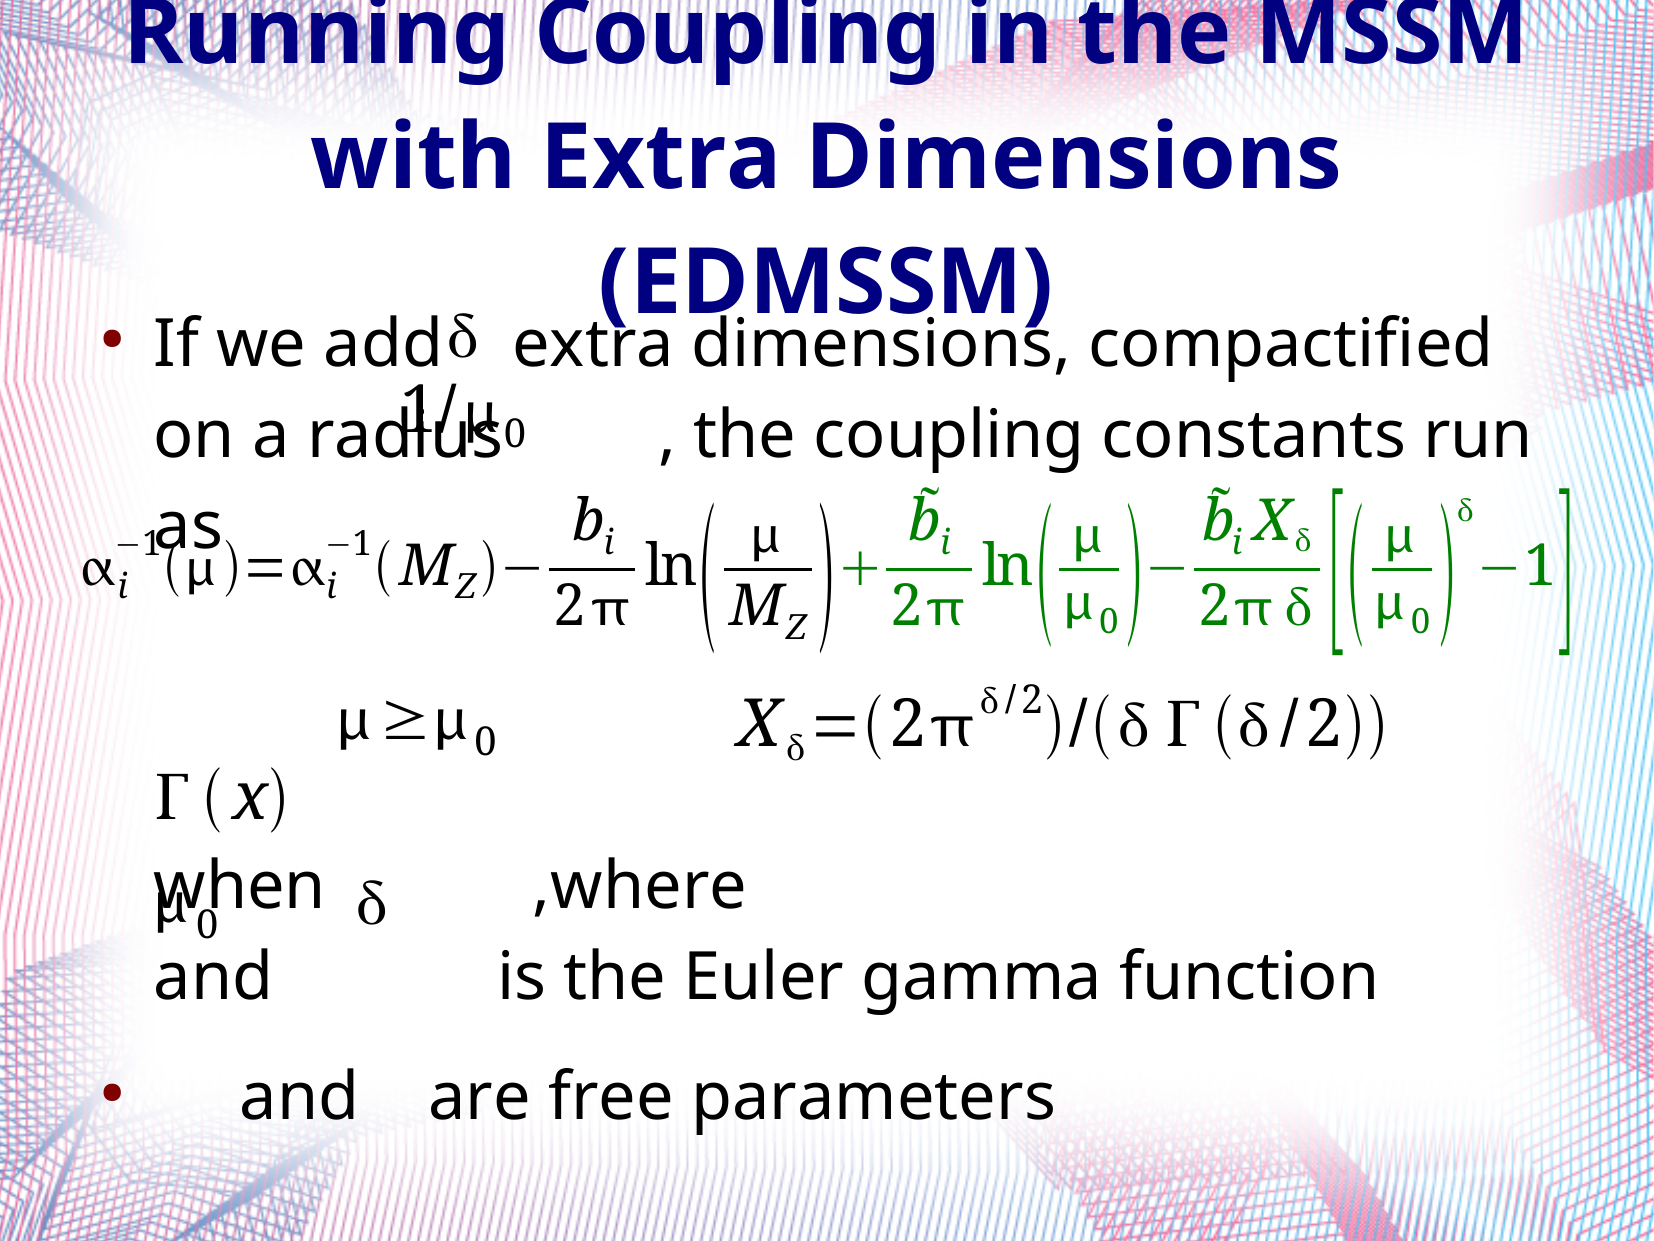

# Running Coupling in the MSSM with Extra Dimensions (EDMSSM)
If we add extra dimensions, compactified on a radius , the coupling constants run as
when ,where and is the Euler gamma function
 and are free parameters